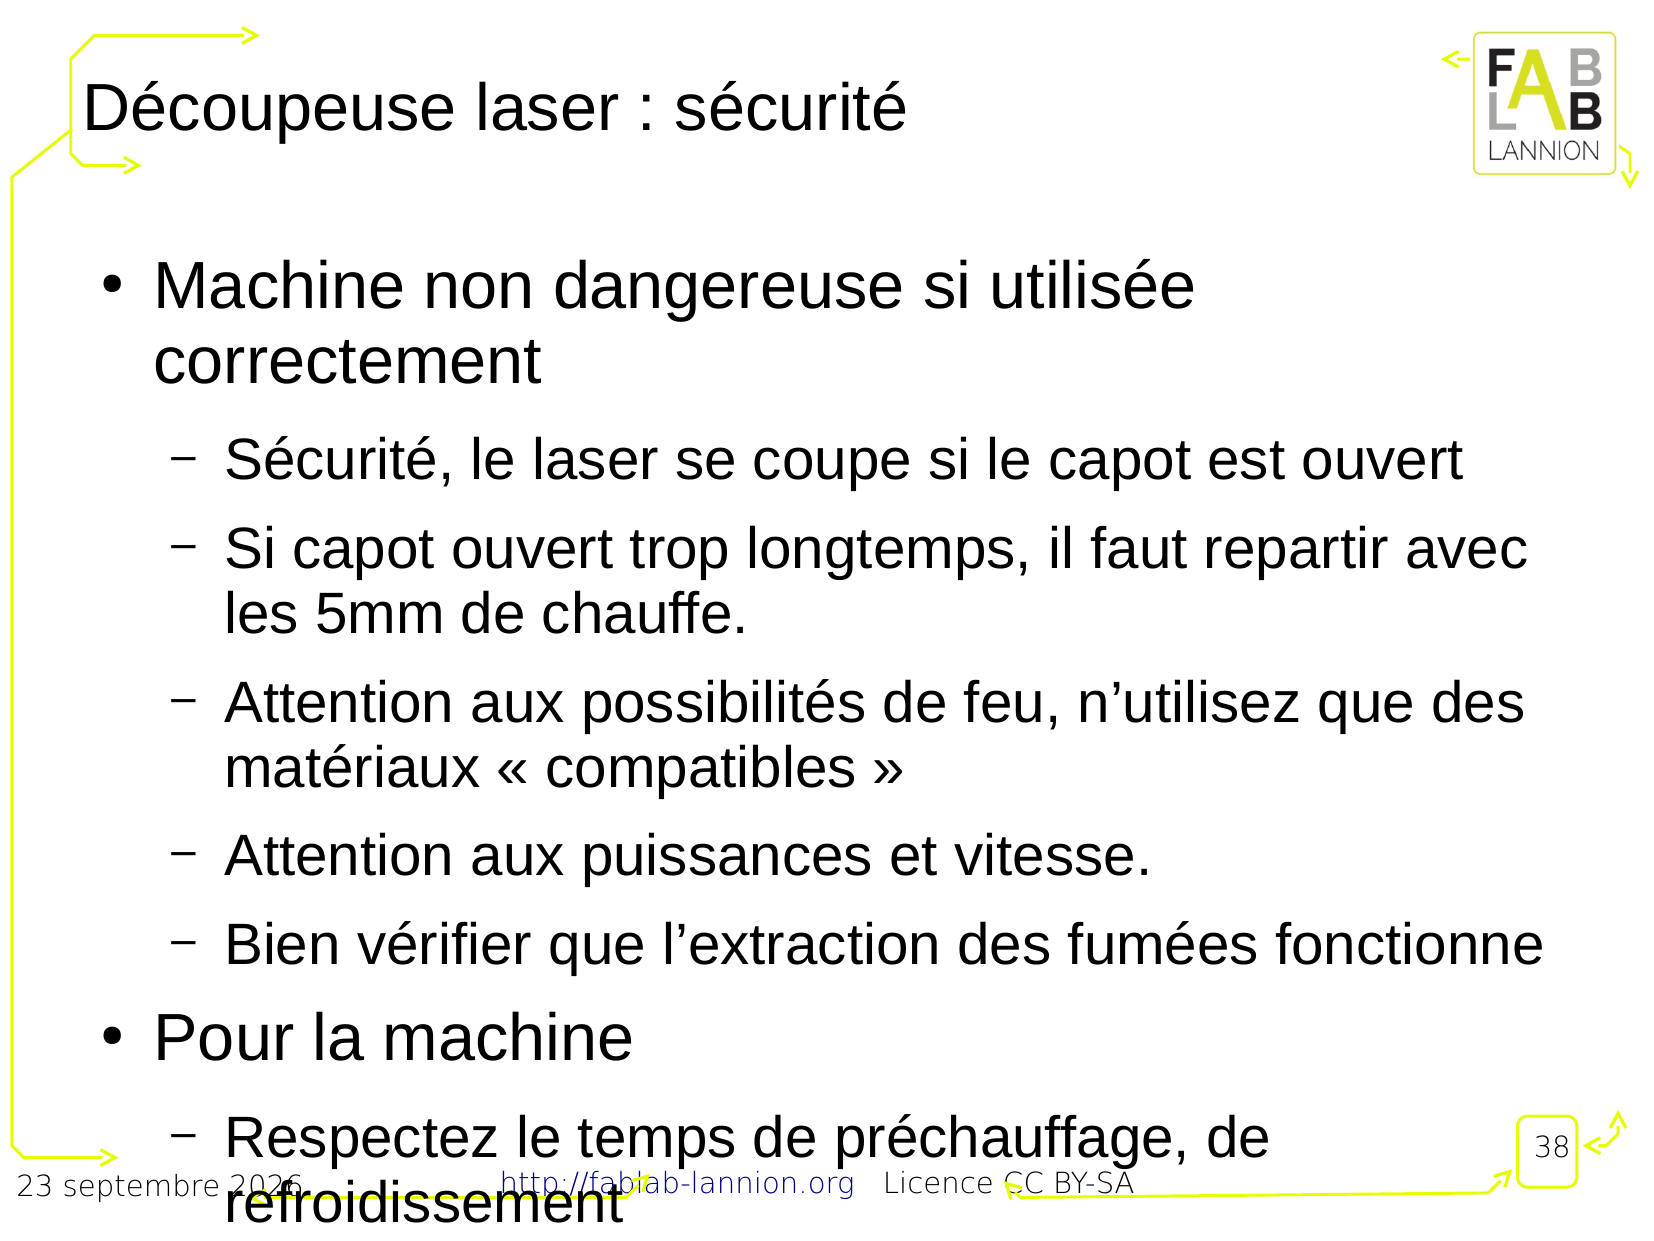

# Découpeuse laser : sécurité
Machine non dangereuse si utilisée correctement
Sécurité, le laser se coupe si le capot est ouvert
Si capot ouvert trop longtemps, il faut repartir avec les 5mm de chauffe.
Attention aux possibilités de feu, n’utilisez que des matériaux « compatibles »
Attention aux puissances et vitesse.
Bien vérifier que l’extraction des fumées fonctionne
Pour la machine
Respectez le temps de préchauffage, de refroidissement
38